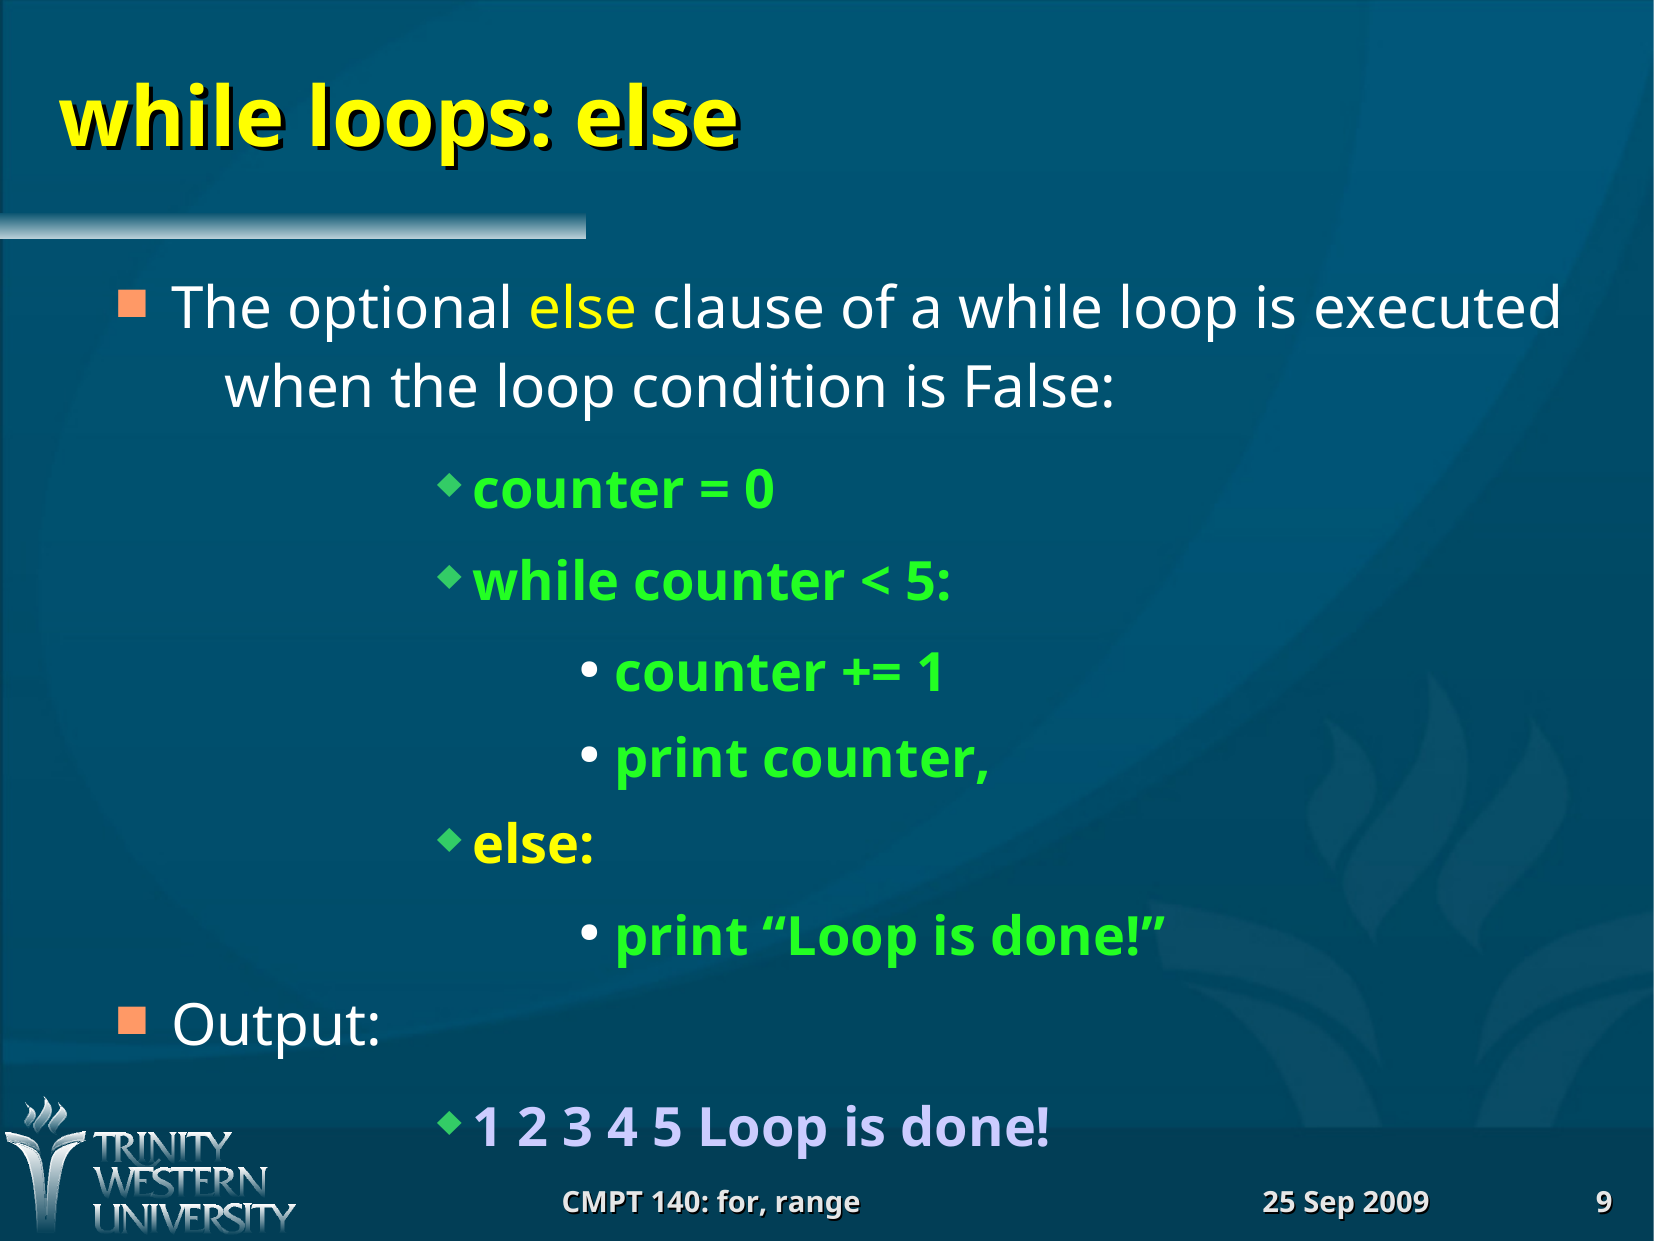

# while loops: else
The optional else clause of a while loop is executed when the loop condition is False:
counter = 0
while counter < 5:
counter += 1
print counter,
else:
print “Loop is done!”
Output:
1 2 3 4 5 Loop is done!
CMPT 140: for, range
25 Sep 2009
9